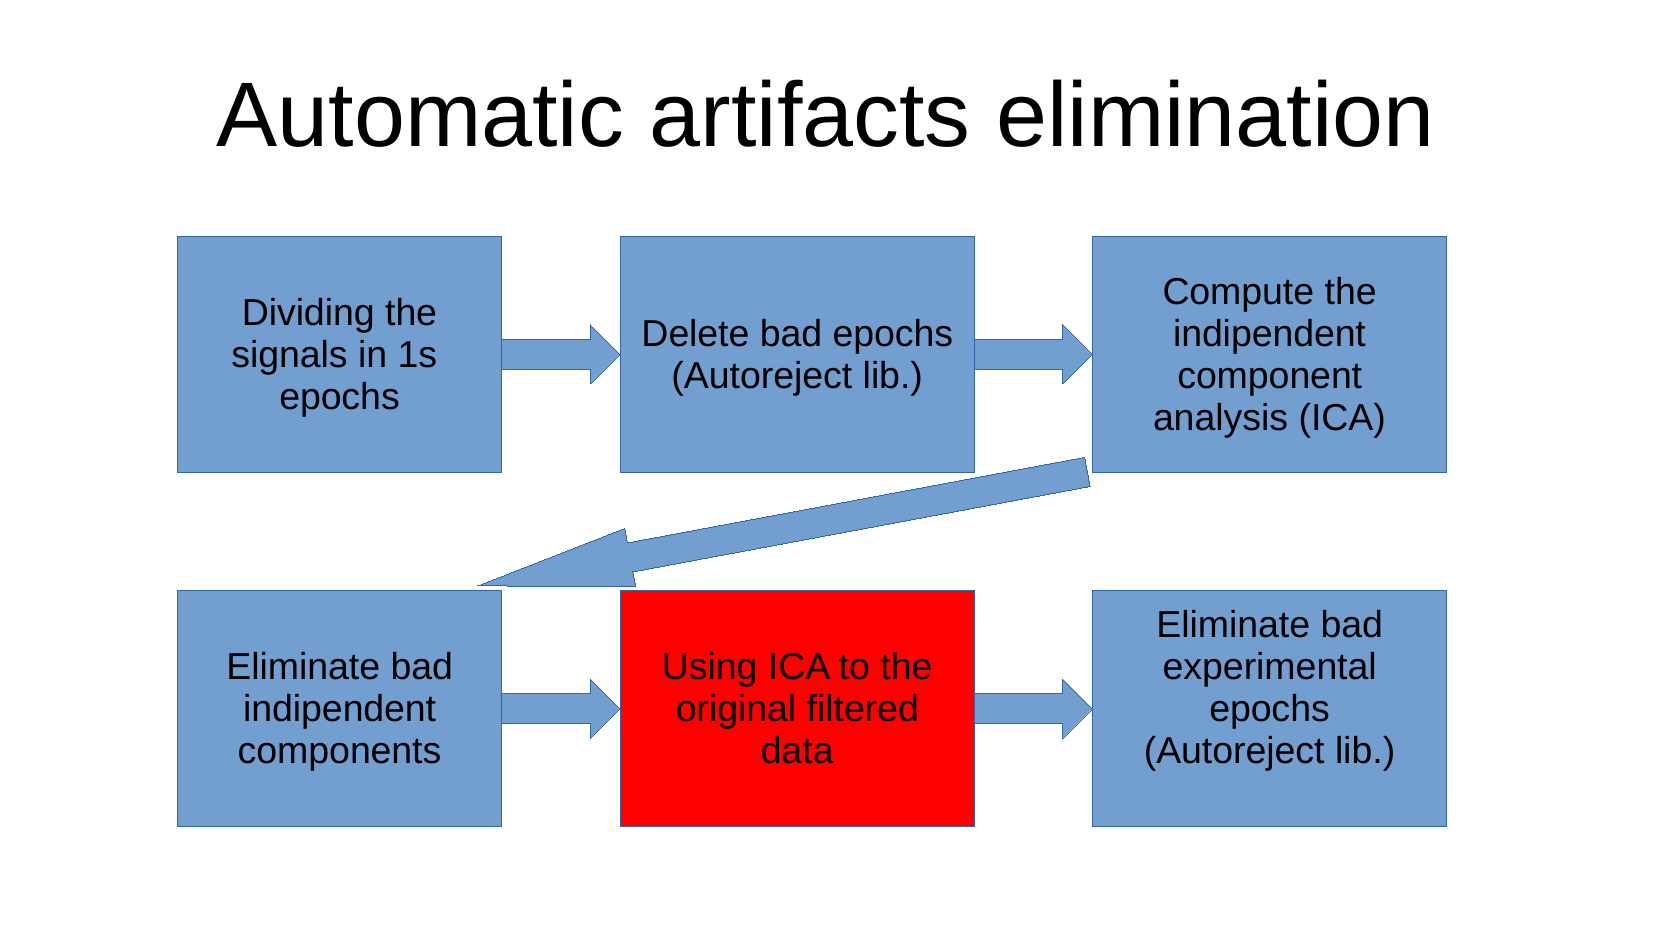

# Automatic artifacts elimination
Dividing the signals in 1s epochs
Delete bad epochs
(Autoreject lib.)
Compute the indipendent component analysis (ICA)
Eliminate bad indipendent components
Using ICA to the original filtered data
Eliminate bad experimental epochs
(Autoreject lib.)